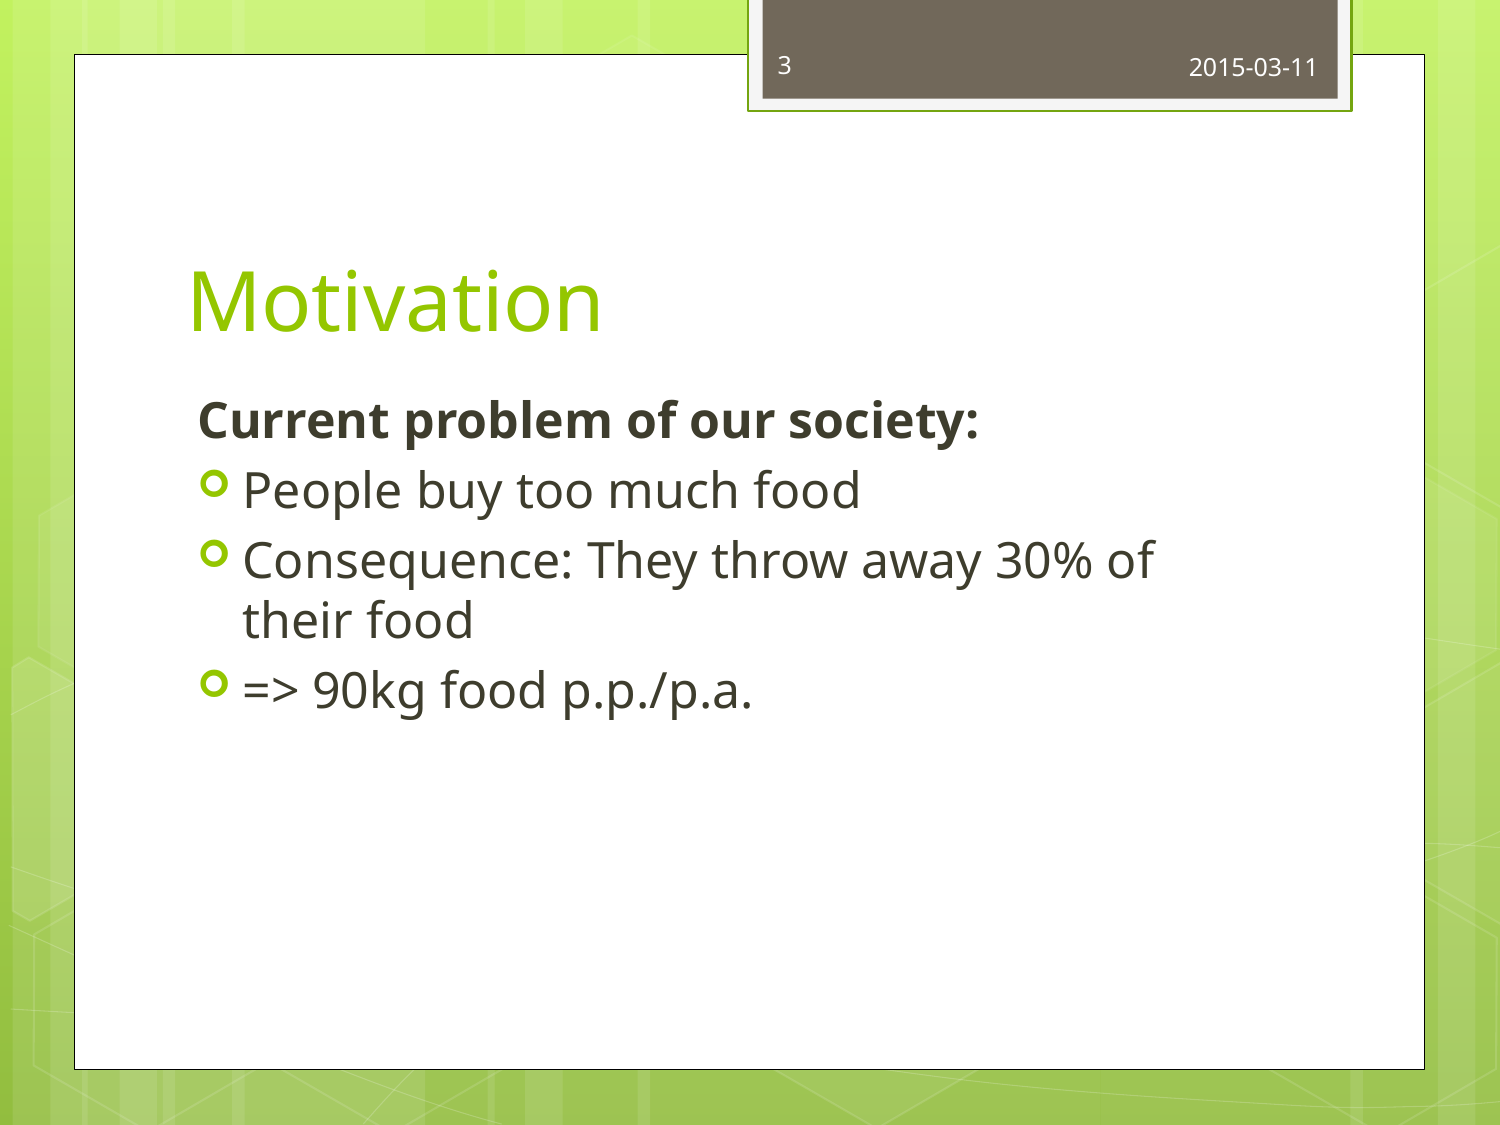

2015-03-11
# Motivation
Current problem of our society:
People buy too much food
Consequence: They throw away 30% of their food
=> 90kg food p.p./p.a.